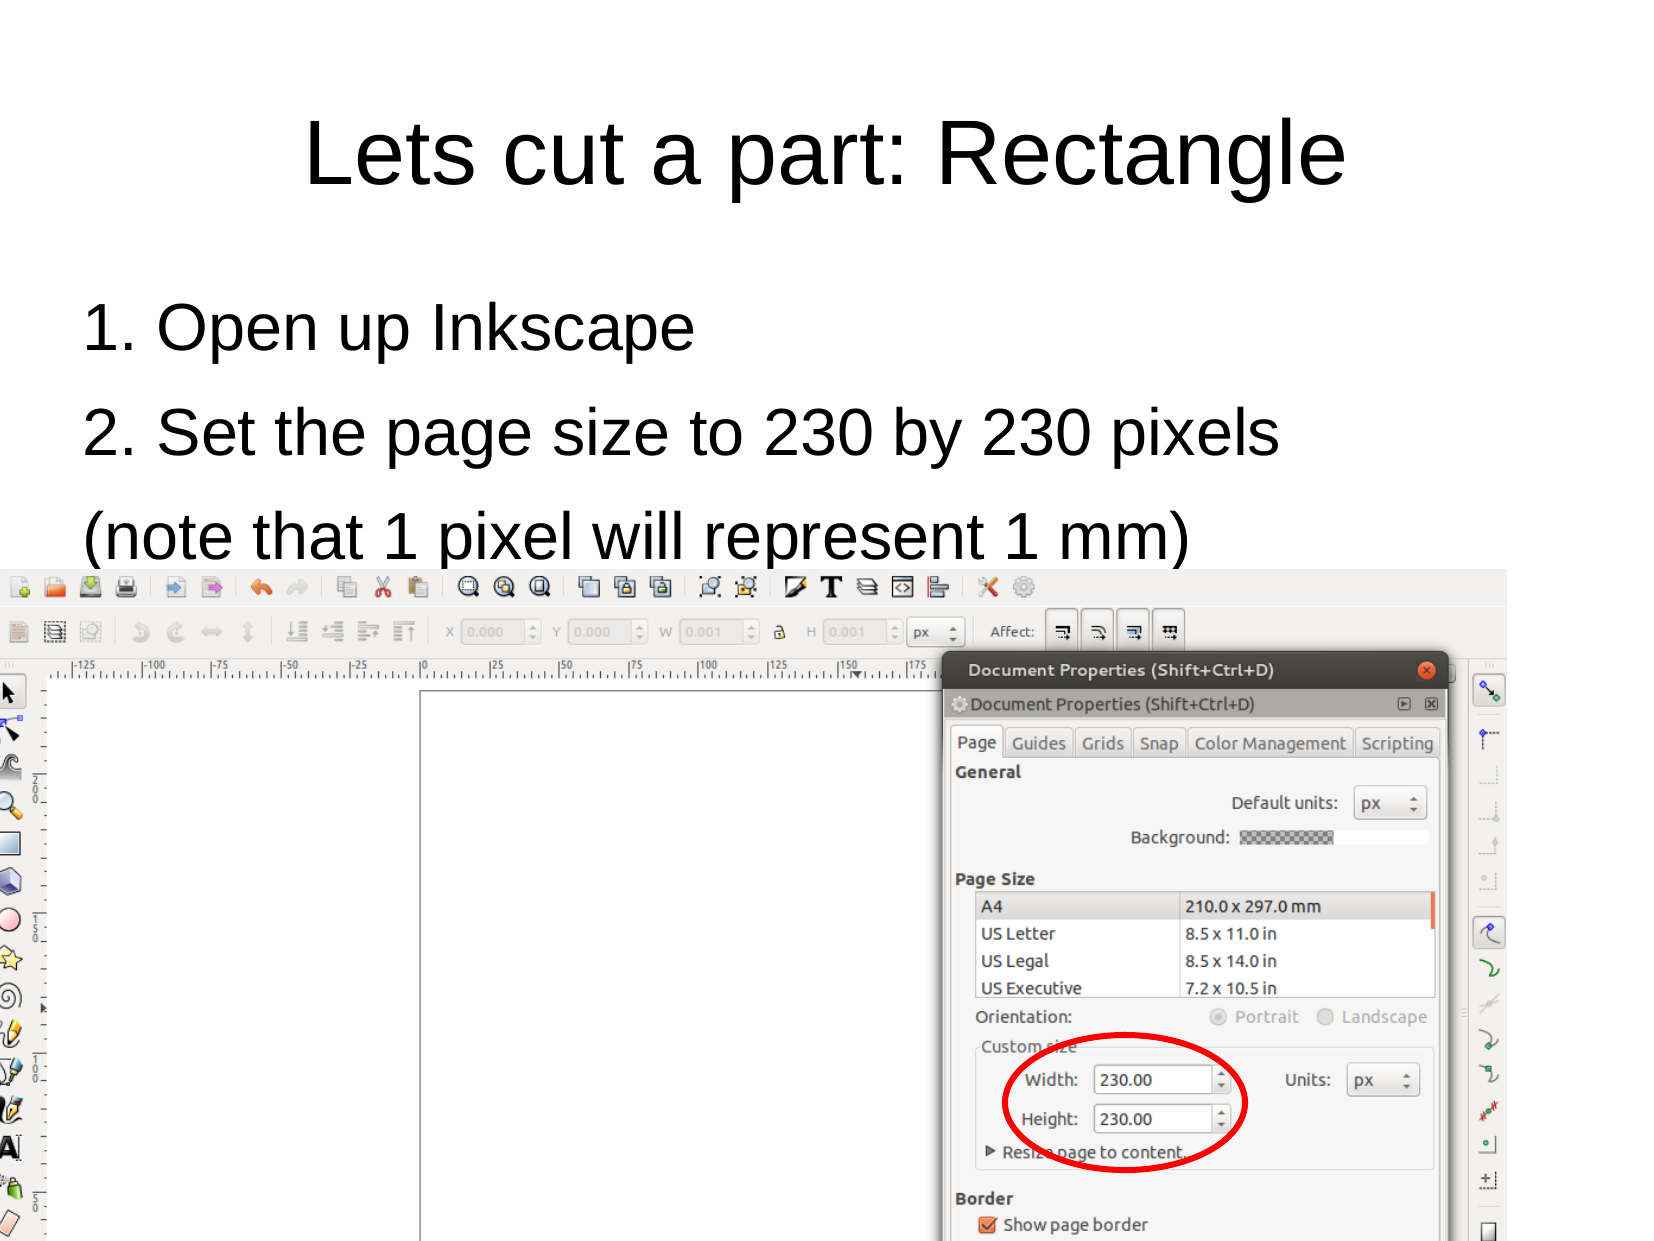

# Lets cut a part: Rectangle
1. Open up Inkscape
2. Set the page size to 230 by 230 pixels
(note that 1 pixel will represent 1 mm)